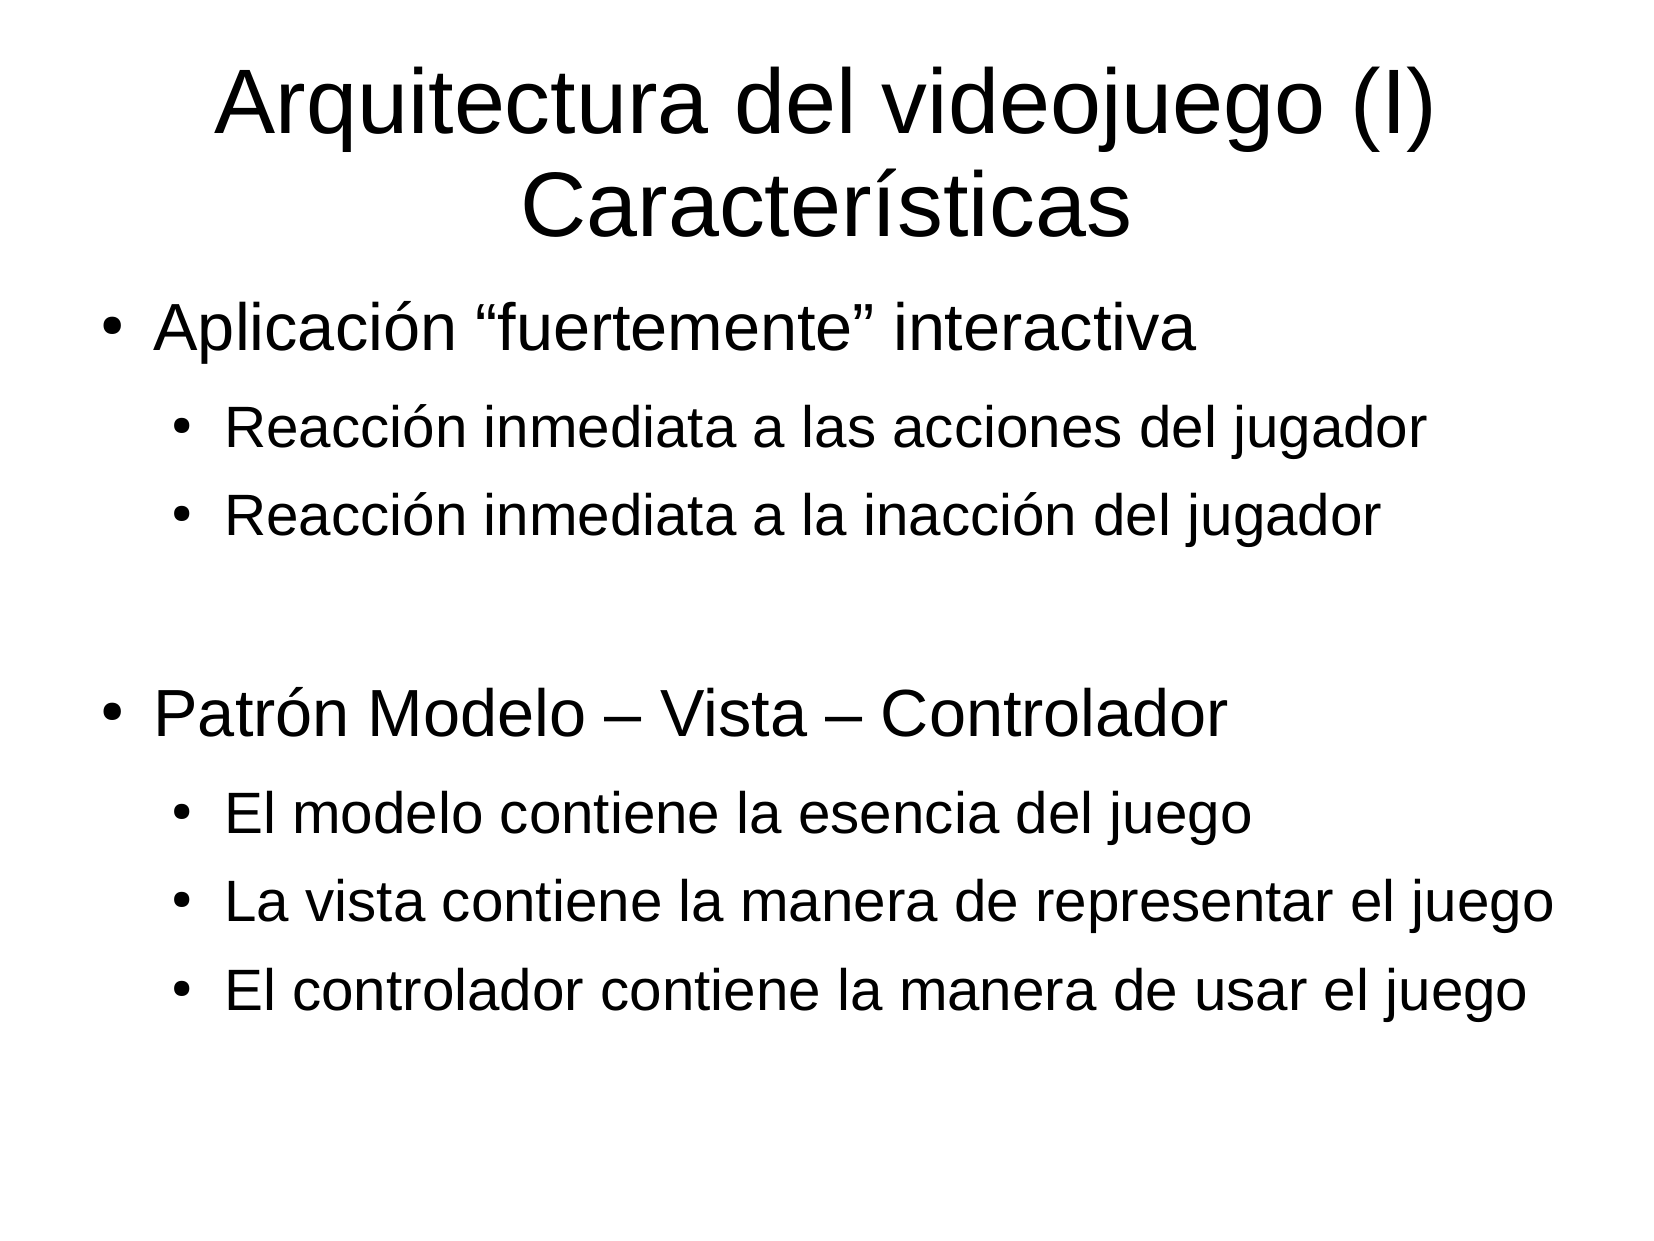

# Arquitectura del videojuego (I) Características
Aplicación “fuertemente” interactiva
Reacción inmediata a las acciones del jugador
Reacción inmediata a la inacción del jugador
Patrón Modelo – Vista – Controlador
El modelo contiene la esencia del juego
La vista contiene la manera de representar el juego
El controlador contiene la manera de usar el juego